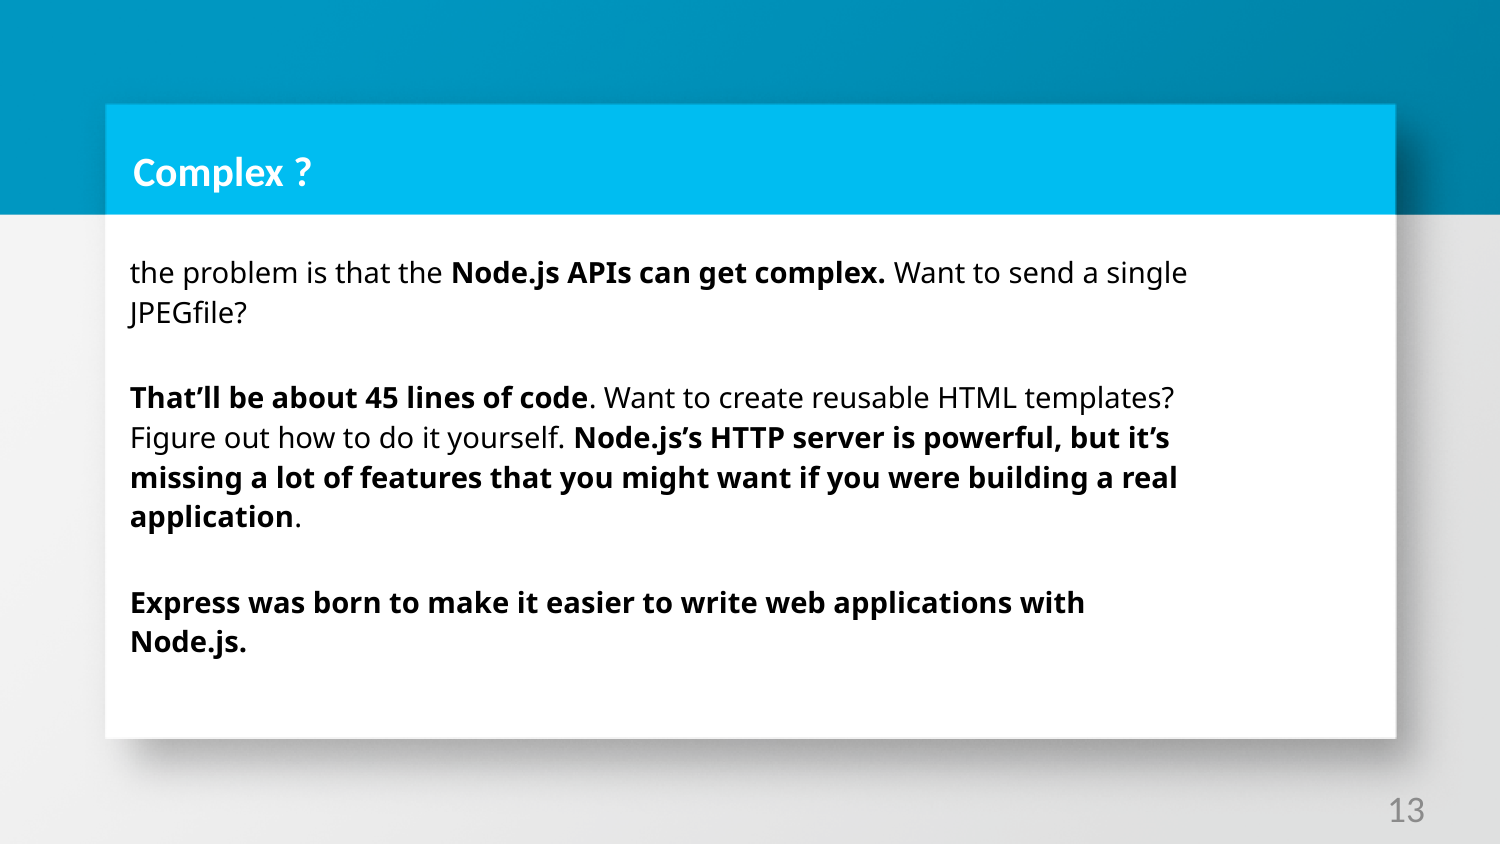

# Complex ?
the problem is that the Node.js APIs can get complex. Want to send a single JPEGfile?
That’ll be about 45 lines of code. Want to create reusable HTML templates? Figure out how to do it yourself. Node.js’s HTTP server is powerful, but it’s missing a lot of features that you might want if you were building a real application.
Express was born to make it easier to write web applications with Node.js.
Naveed Rana
13